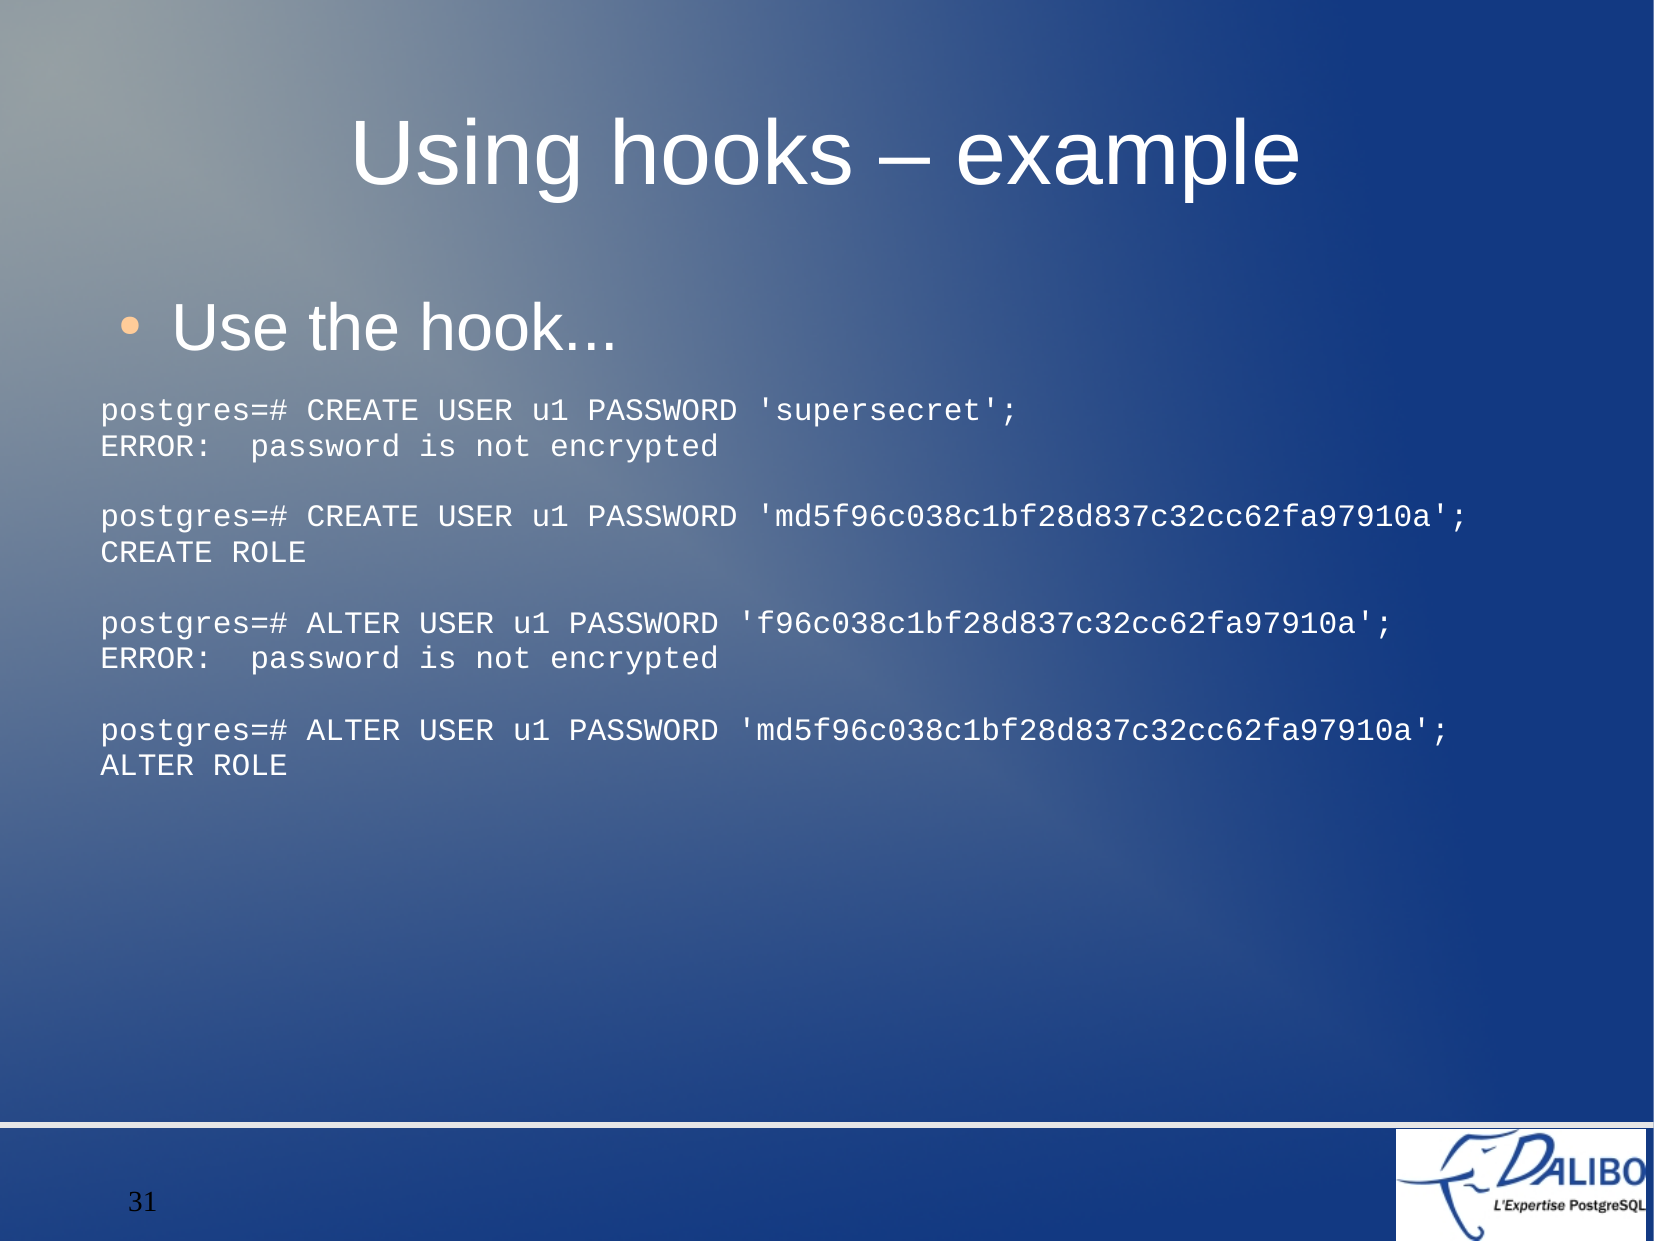

# Using hooks – example
Use the hook...
postgres=# CREATE USER u1 PASSWORD 'supersecret';
ERROR: password is not encrypted
postgres=# CREATE USER u1 PASSWORD 'md5f96c038c1bf28d837c32cc62fa97910a';
CREATE ROLE
postgres=# ALTER USER u1 PASSWORD 'f96c038c1bf28d837c32cc62fa97910a';
ERROR: password is not encrypted
postgres=# ALTER USER u1 PASSWORD 'md5f96c038c1bf28d837c32cc62fa97910a';
ALTER ROLE